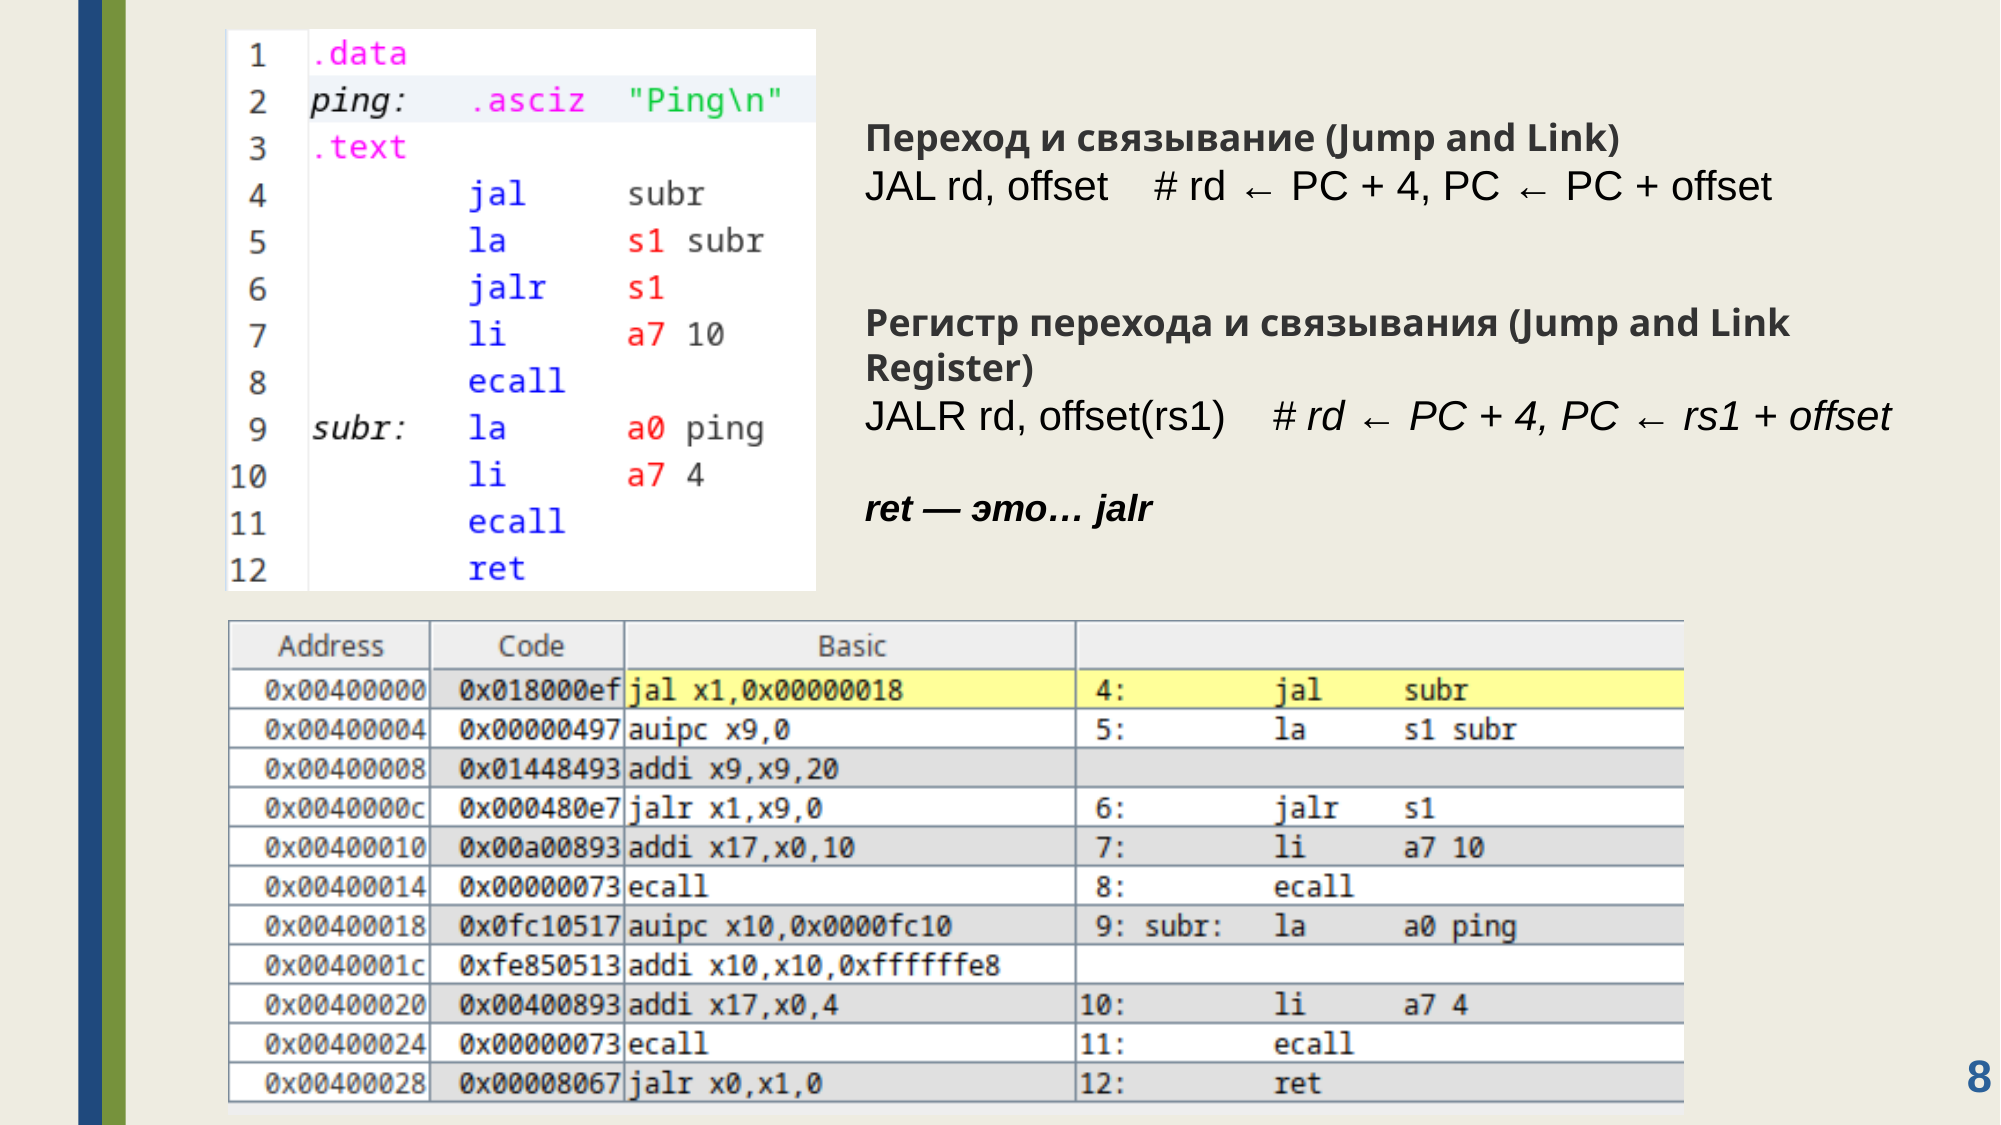

Переход и связывание (Jump and Link)
JAL rd, offset # rd ← PC + 4, PC ← PC + offset
Регистр перехода и связывания (Jump and Link Register)
JALR rd, offset(rs1) # rd ← PC + 4, PC ← rs1 + offset
ret — это… jalr